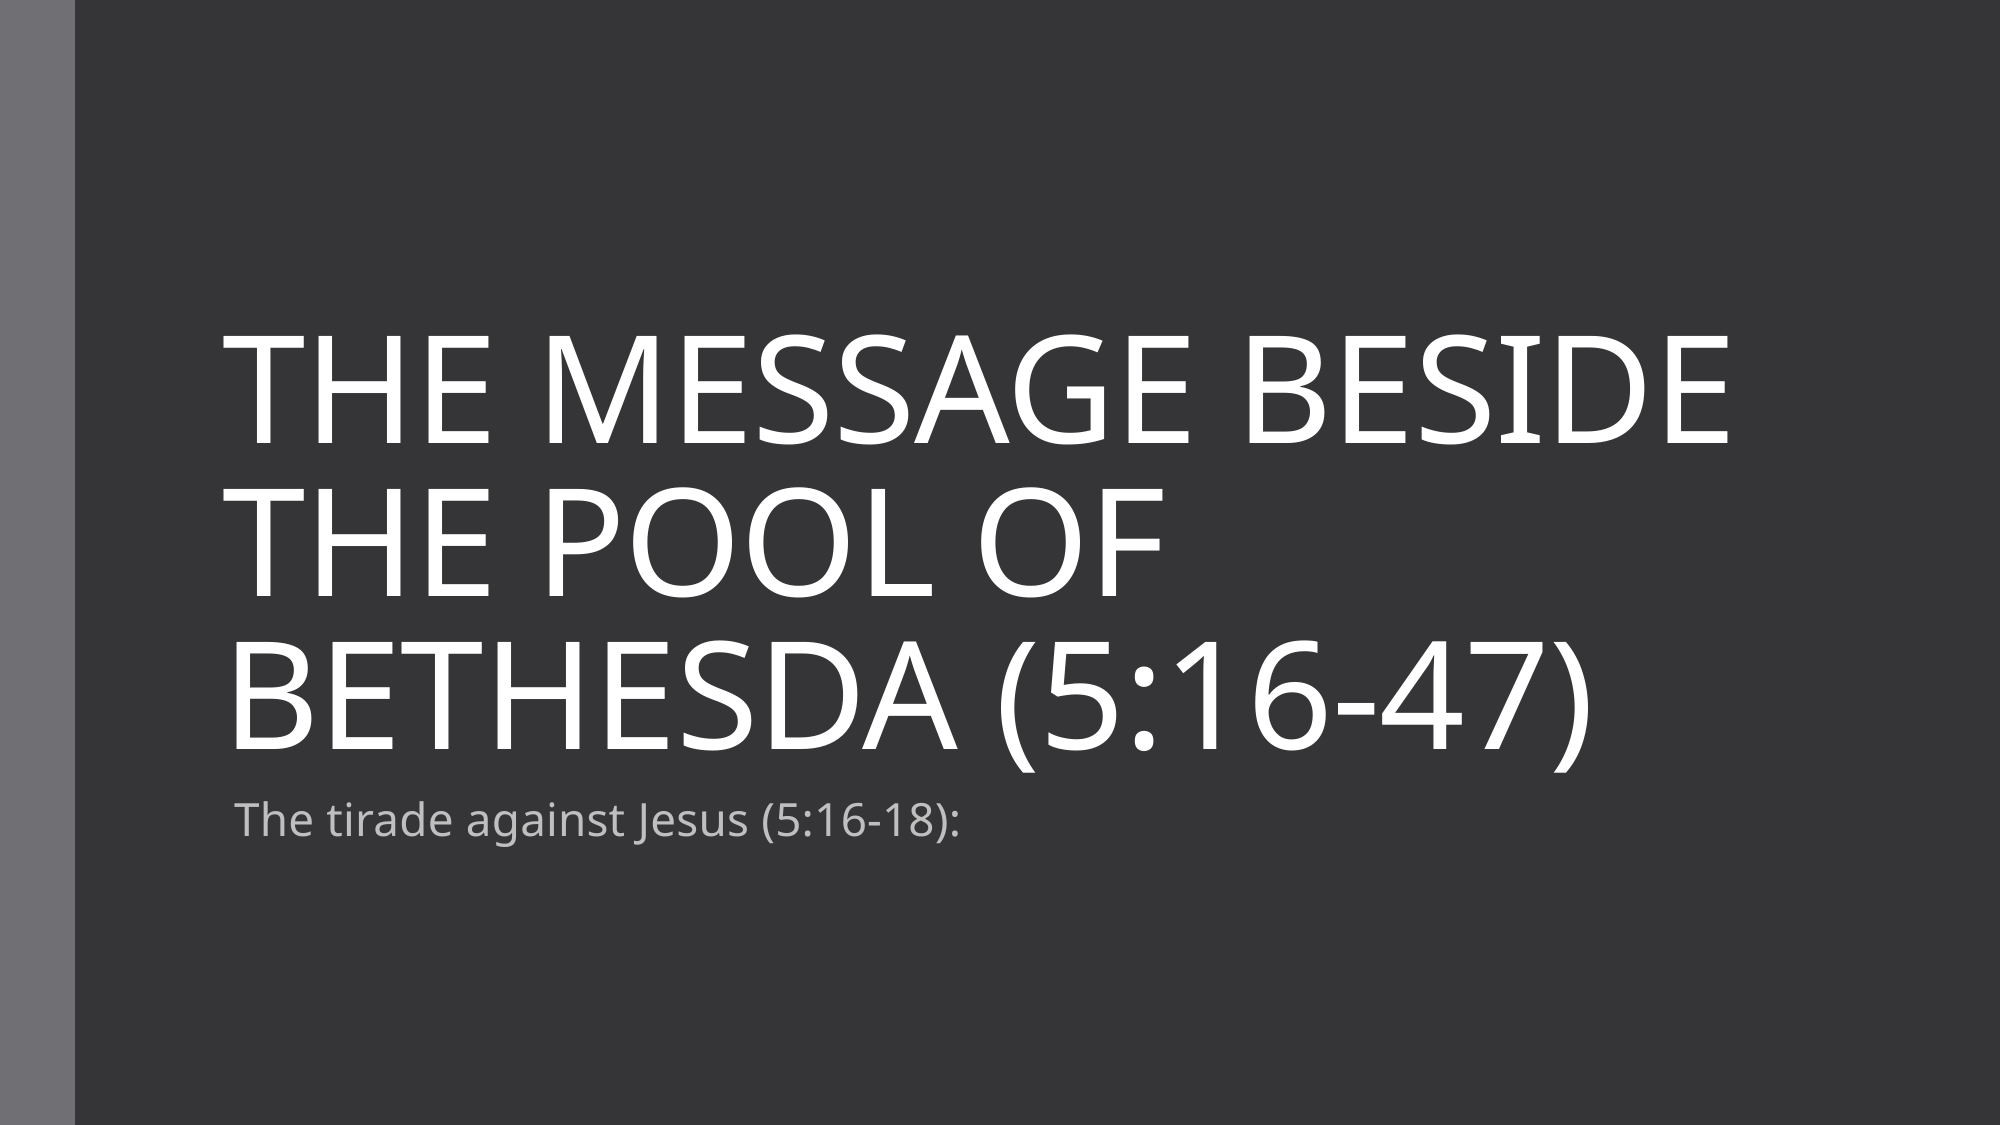

# THE MESSAGE BESIDE THE POOL OF BETHESDA (5:16-47)
 The tirade against Jesus (5:16-18):